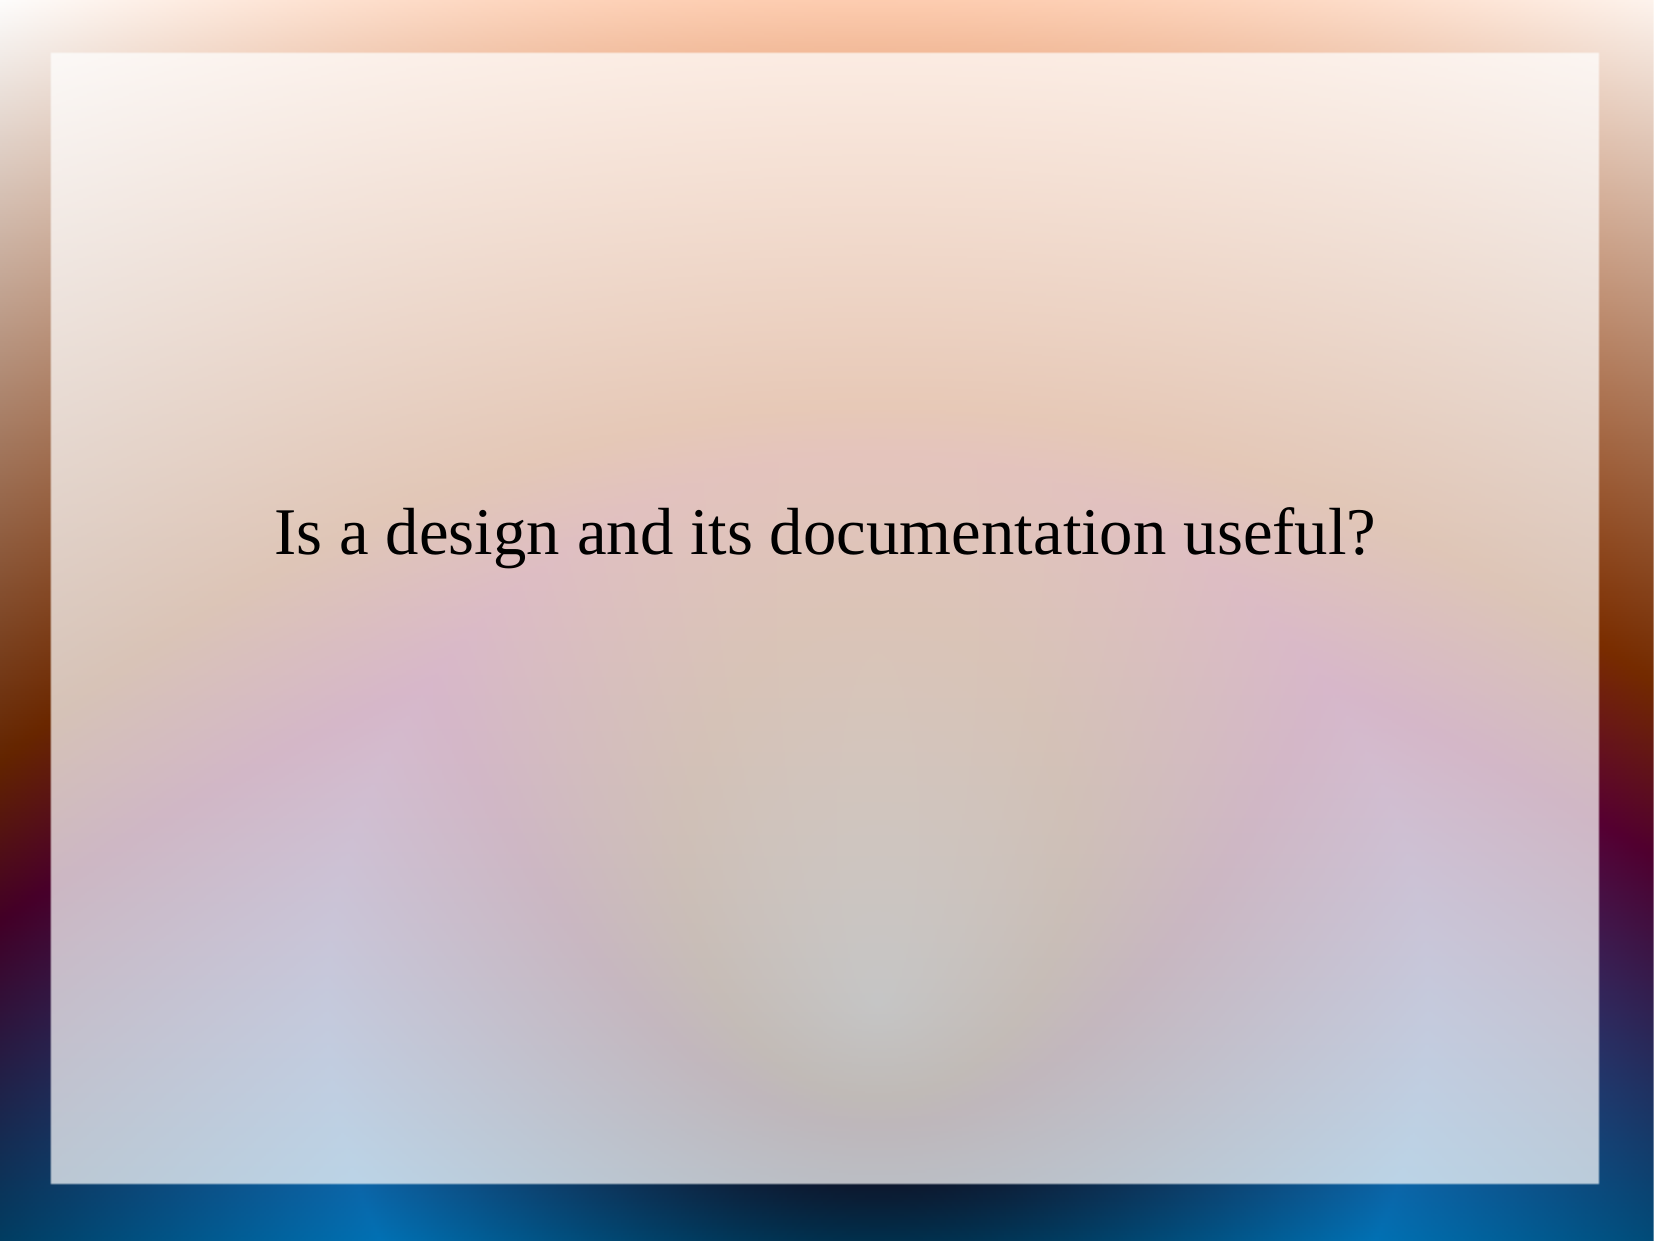

# Is a design and its documentation useful?